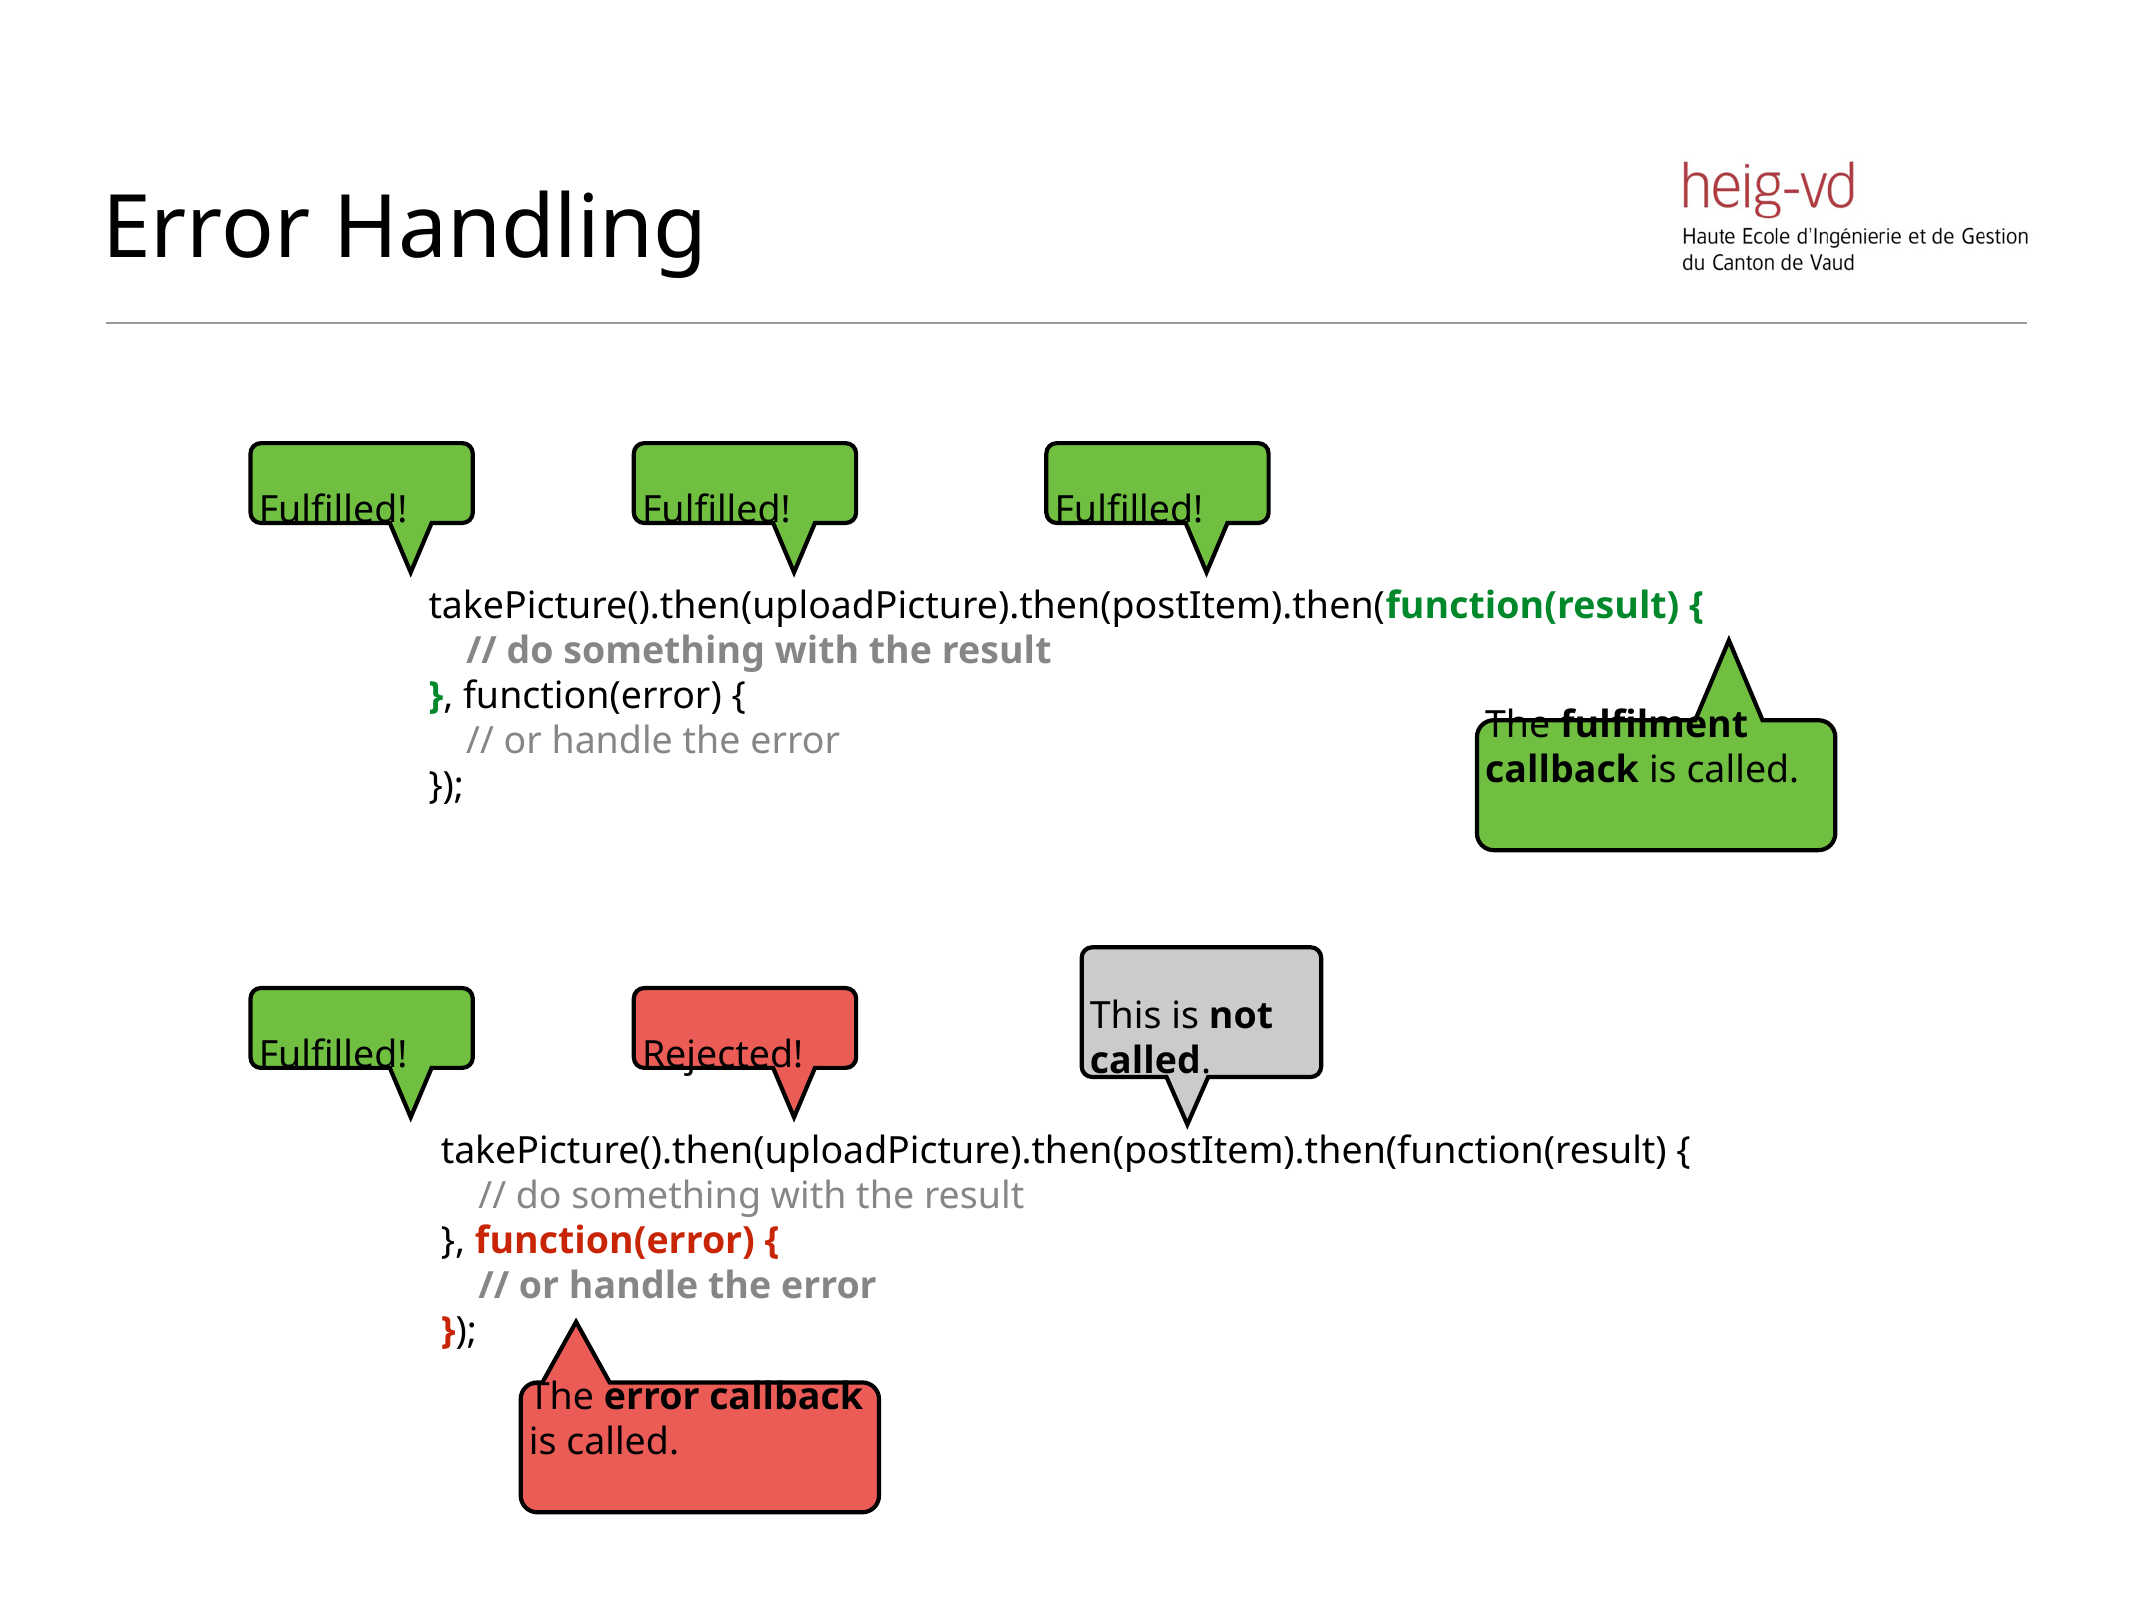

# Error Handling
Fulfilled!
Fulfilled!
Fulfilled!
takePicture().then(uploadPicture).then(postItem).then(function(result) {
// do something with the result
}, function(error) {
// or handle the error
});
The fulfilment callback is called.
This is not called.
Fulfilled!
Rejected!
takePicture().then(uploadPicture).then(postItem).then(function(result) {
// do something with the result
}, function(error) {
// or handle the error
});
The error callback is called.